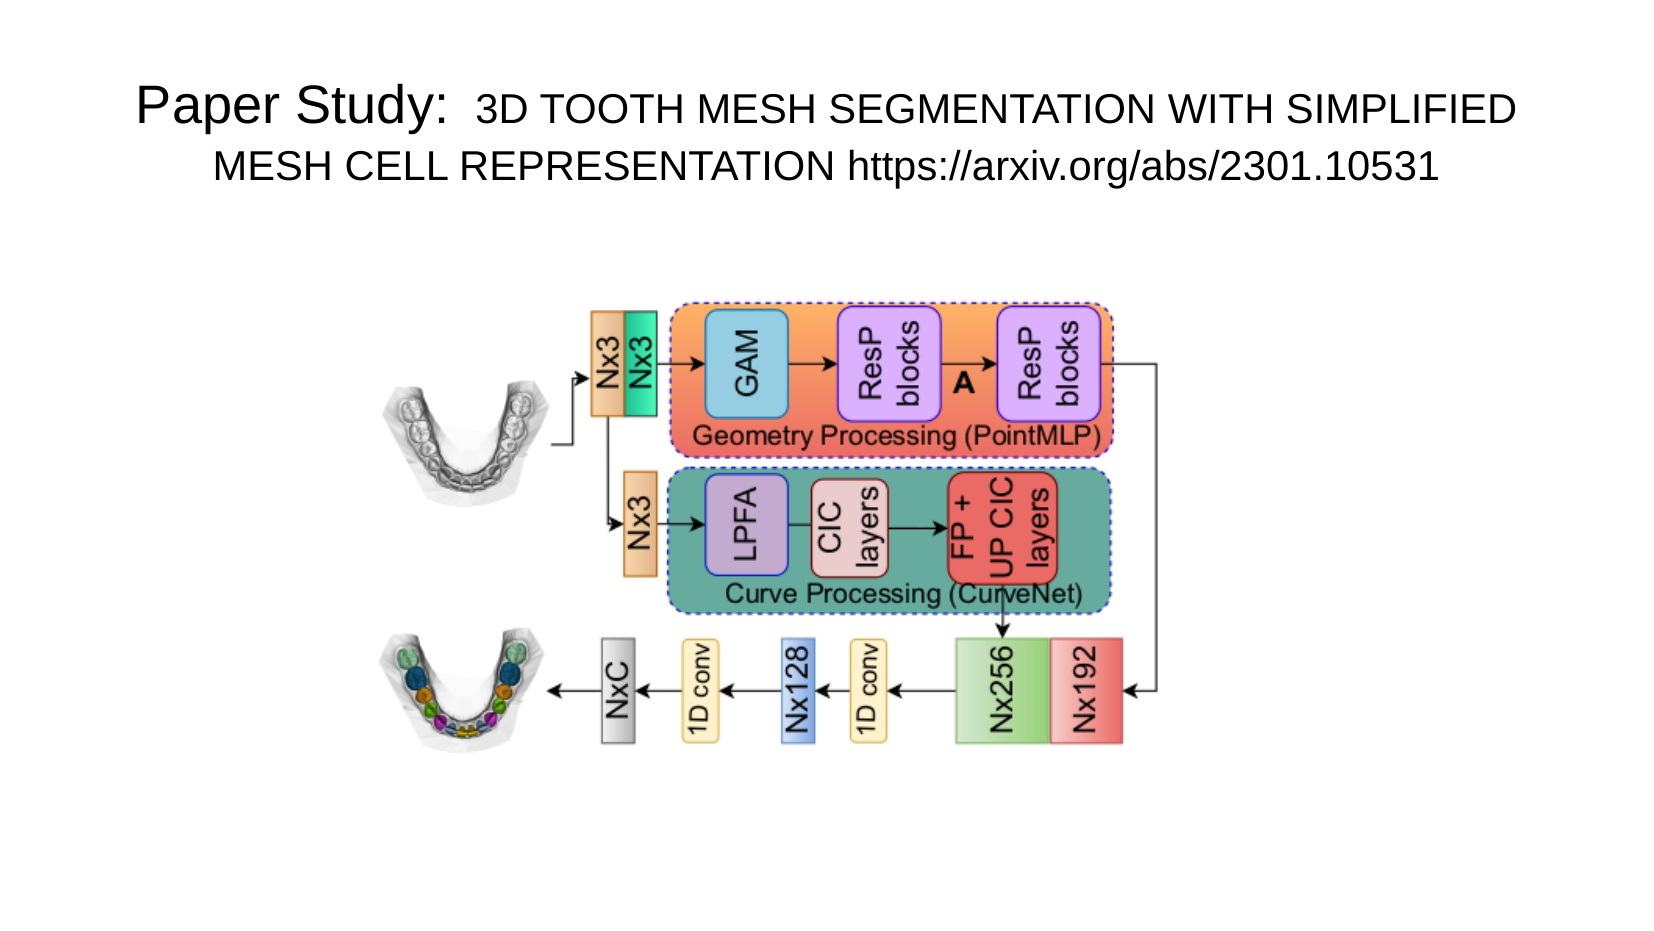

# Paper Study: 3D TOOTH MESH SEGMENTATION WITH SIMPLIFIED MESH CELL REPRESENTATION https://arxiv.org/abs/2301.10531